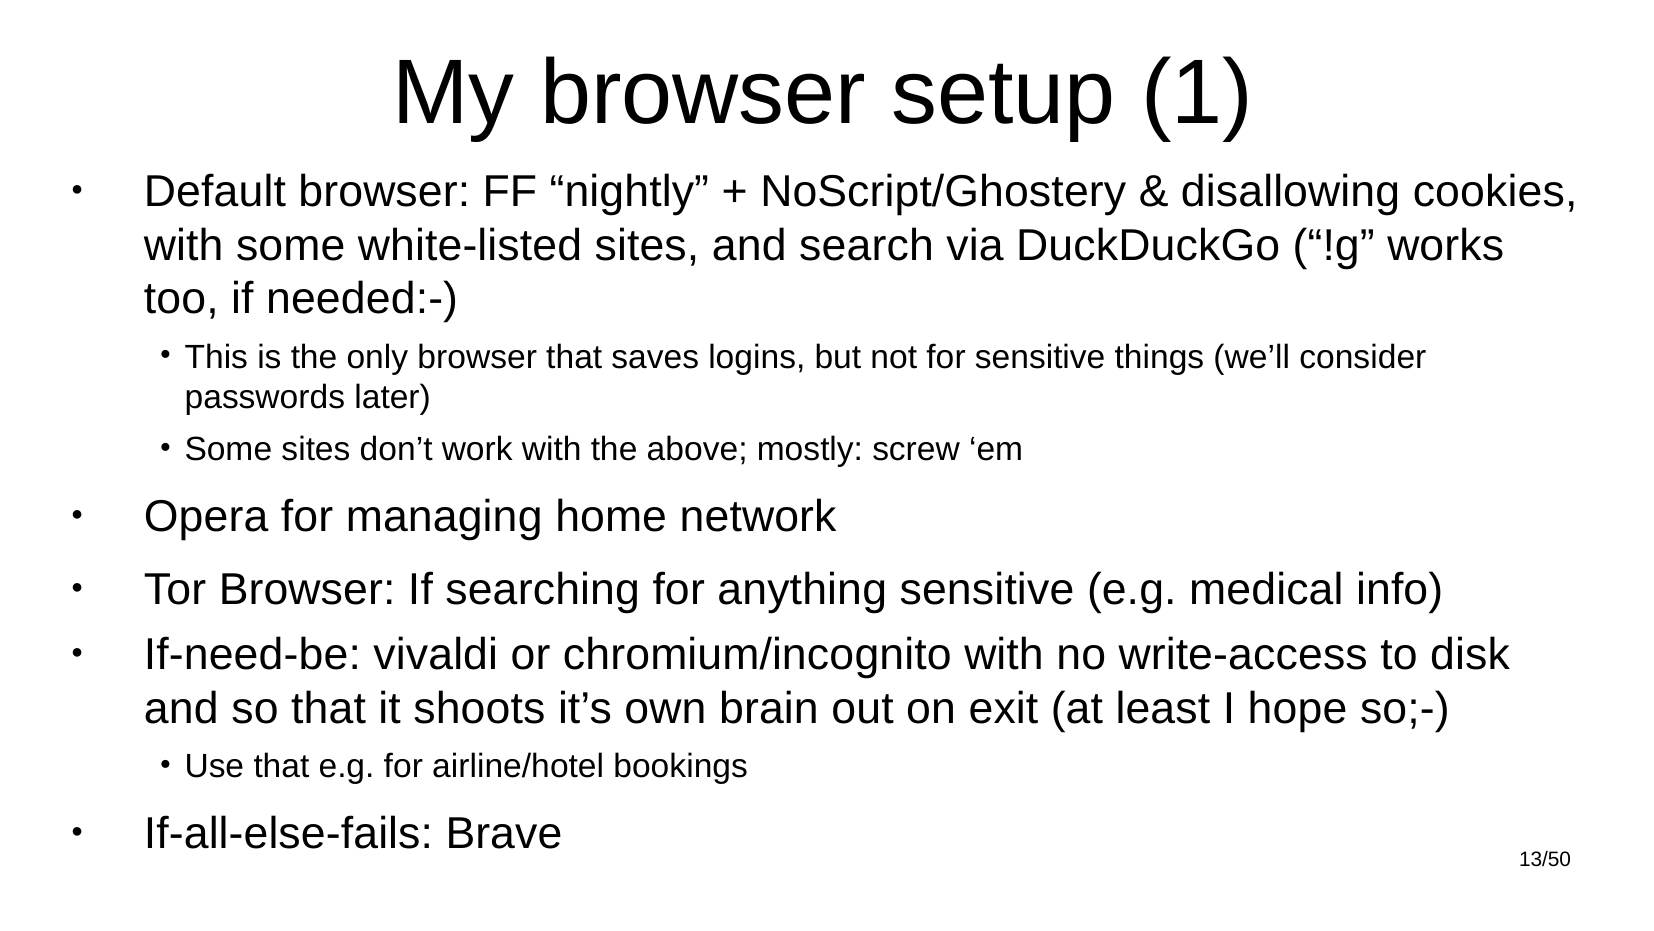

# My browser setup (1)
Default browser: FF “nightly” + NoScript/Ghostery & disallowing cookies, with some white-listed sites, and search via DuckDuckGo (“!g” works too, if needed:-)
This is the only browser that saves logins, but not for sensitive things (we’ll consider passwords later)
Some sites don’t work with the above; mostly: screw ‘em
Opera for managing home network
Tor Browser: If searching for anything sensitive (e.g. medical info)
If-need-be: vivaldi or chromium/incognito with no write-access to disk and so that it shoots it’s own brain out on exit (at least I hope so;-)
Use that e.g. for airline/hotel bookings
If-all-else-fails: Brave
13